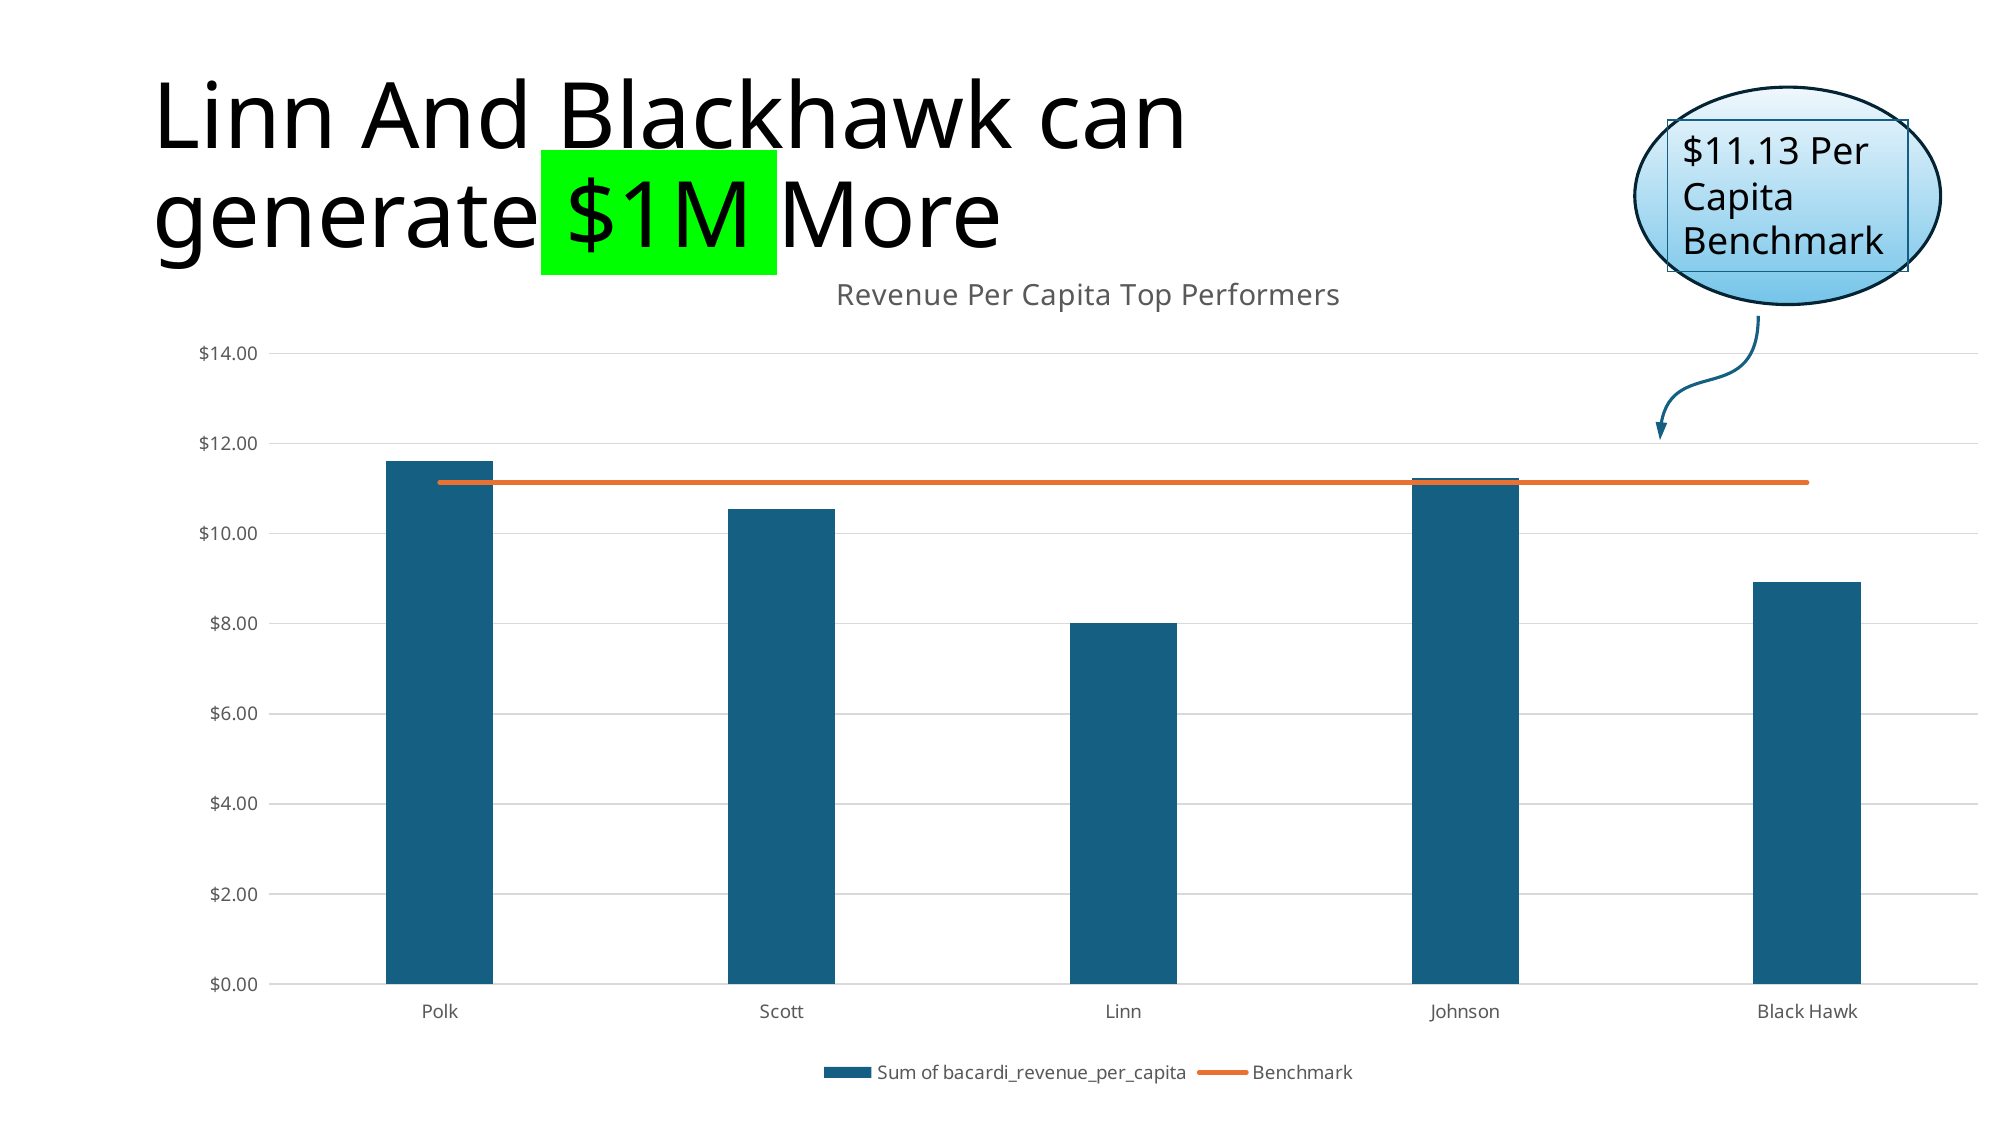

# Linn And Blackhawk can generate $1M More
$11.13 Per Capita Benchmark
### Chart: Revenue Per Capita Top Performers
| Category | Sum of bacardi_revenue_per_capita | Benchmark |
|---|---|---|
| Polk | 11.6081204718558 | 11.1316346150589 |
| Scott | 10.5425027235753 | 11.1316346150589 |
| Linn | 8.01045534167195 | 11.1316346150589 |
| Johnson | 11.2442806497456 | 11.1316346150589 |
| Black Hawk | 8.92261797238538 | 11.1316346150589 |